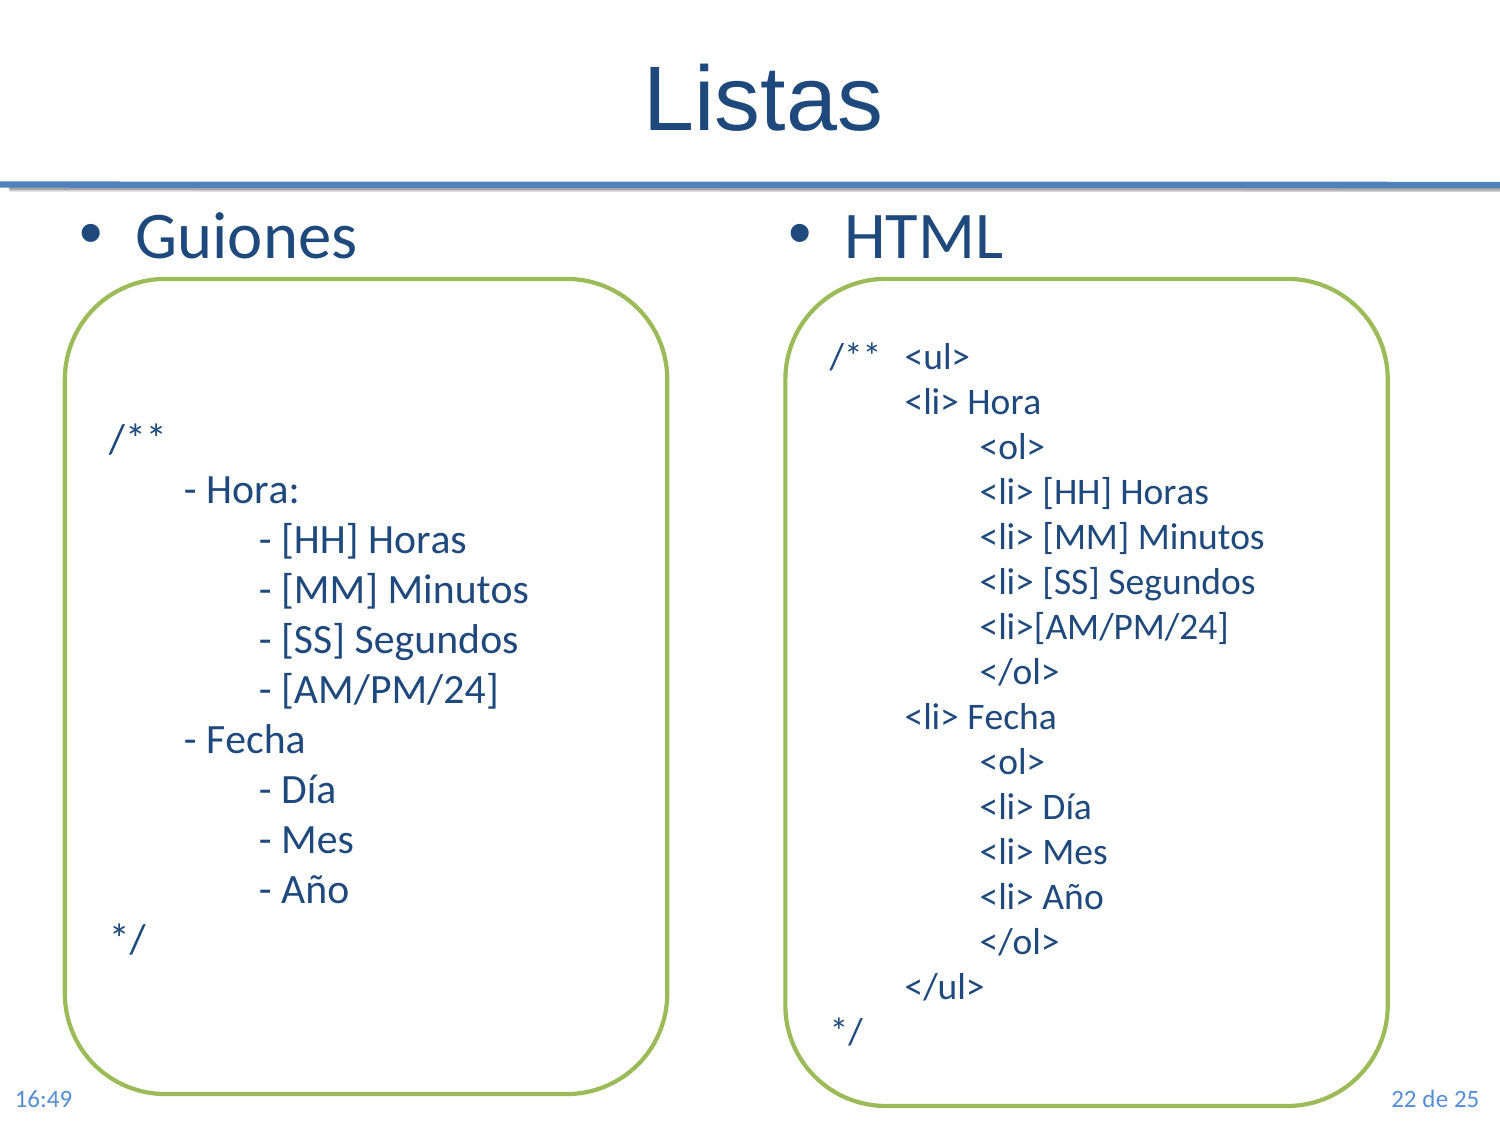

Listas
Guiones
HTML
/**
	- Hora:
		- [HH] Horas
		- [MM] Minutos
		- [SS] Segundos
		- [AM/PM/24]
	- Fecha
		- Día
		- Mes
		- Año
*/
/**	<ul>
<li> Hora
	<ol>
	<li> [HH] Horas
	<li> [MM] Minutos
	<li> [SS] Segundos
	<li>[AM/PM/24]
	</ol>
<li> Fecha
	<ol>
	<li> Día
	<li> Mes
	<li> Año
	</ol>
</ul>
*/
16:49
 de 25